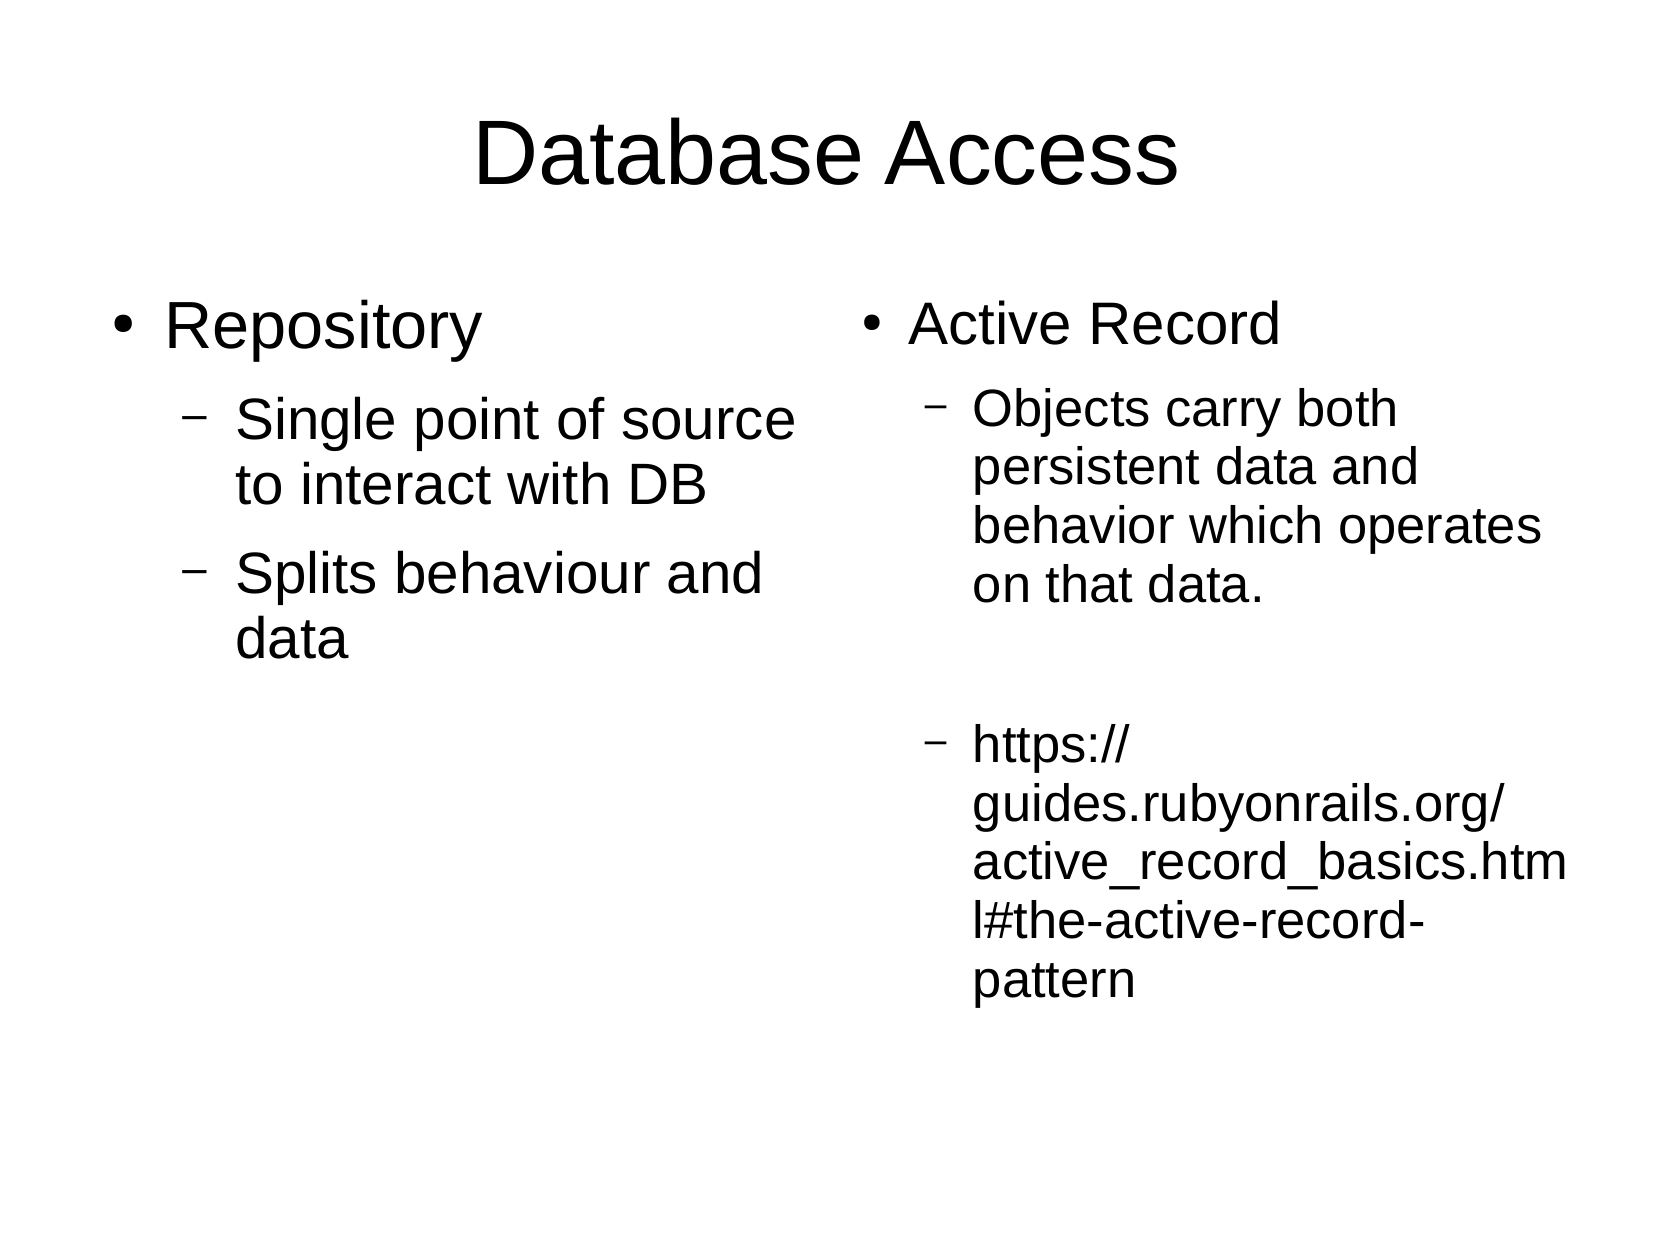

# Database Access
Repository
Single point of source to interact with DB
Splits behaviour and data
Active Record
Objects carry both persistent data and behavior which operates on that data.
https://guides.rubyonrails.org/active_record_basics.html#the-active-record-pattern